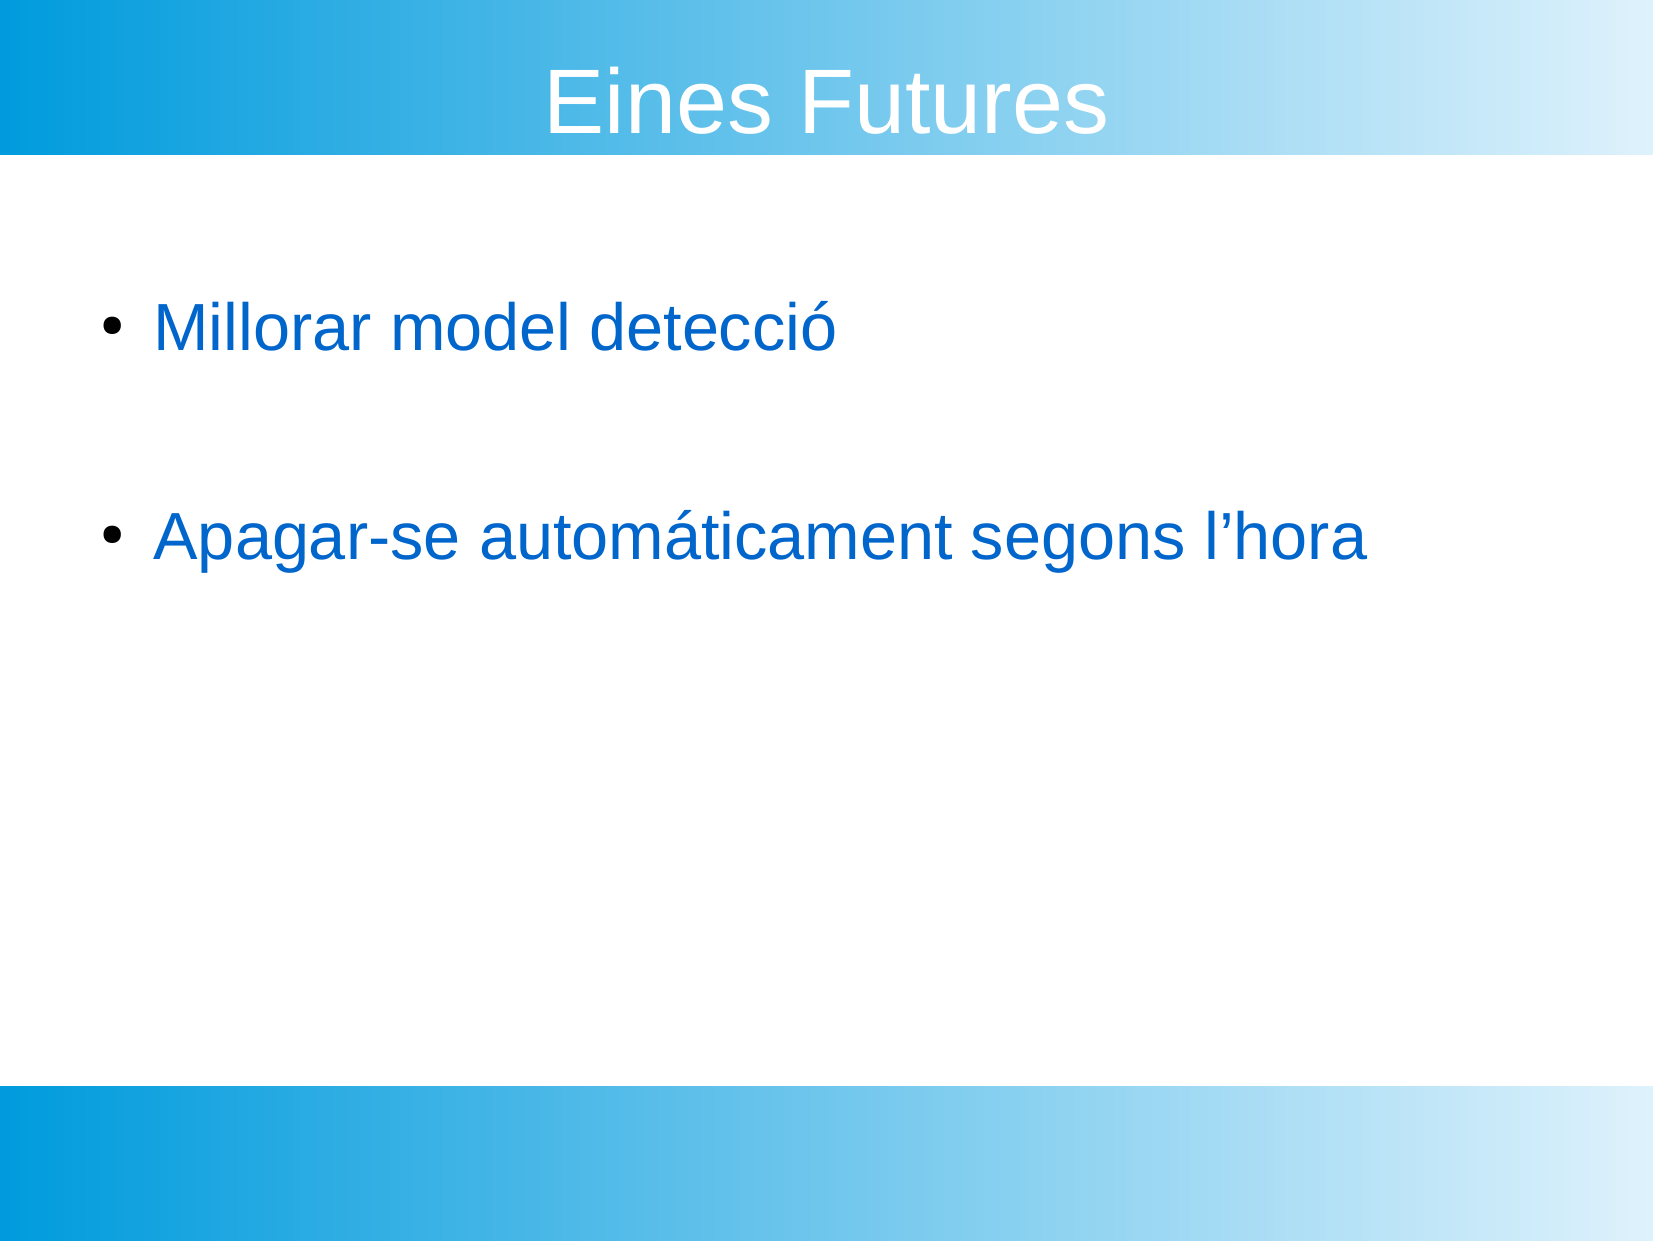

# Eines Futures
Millorar model detecció
Apagar-se automáticament segons l’hora